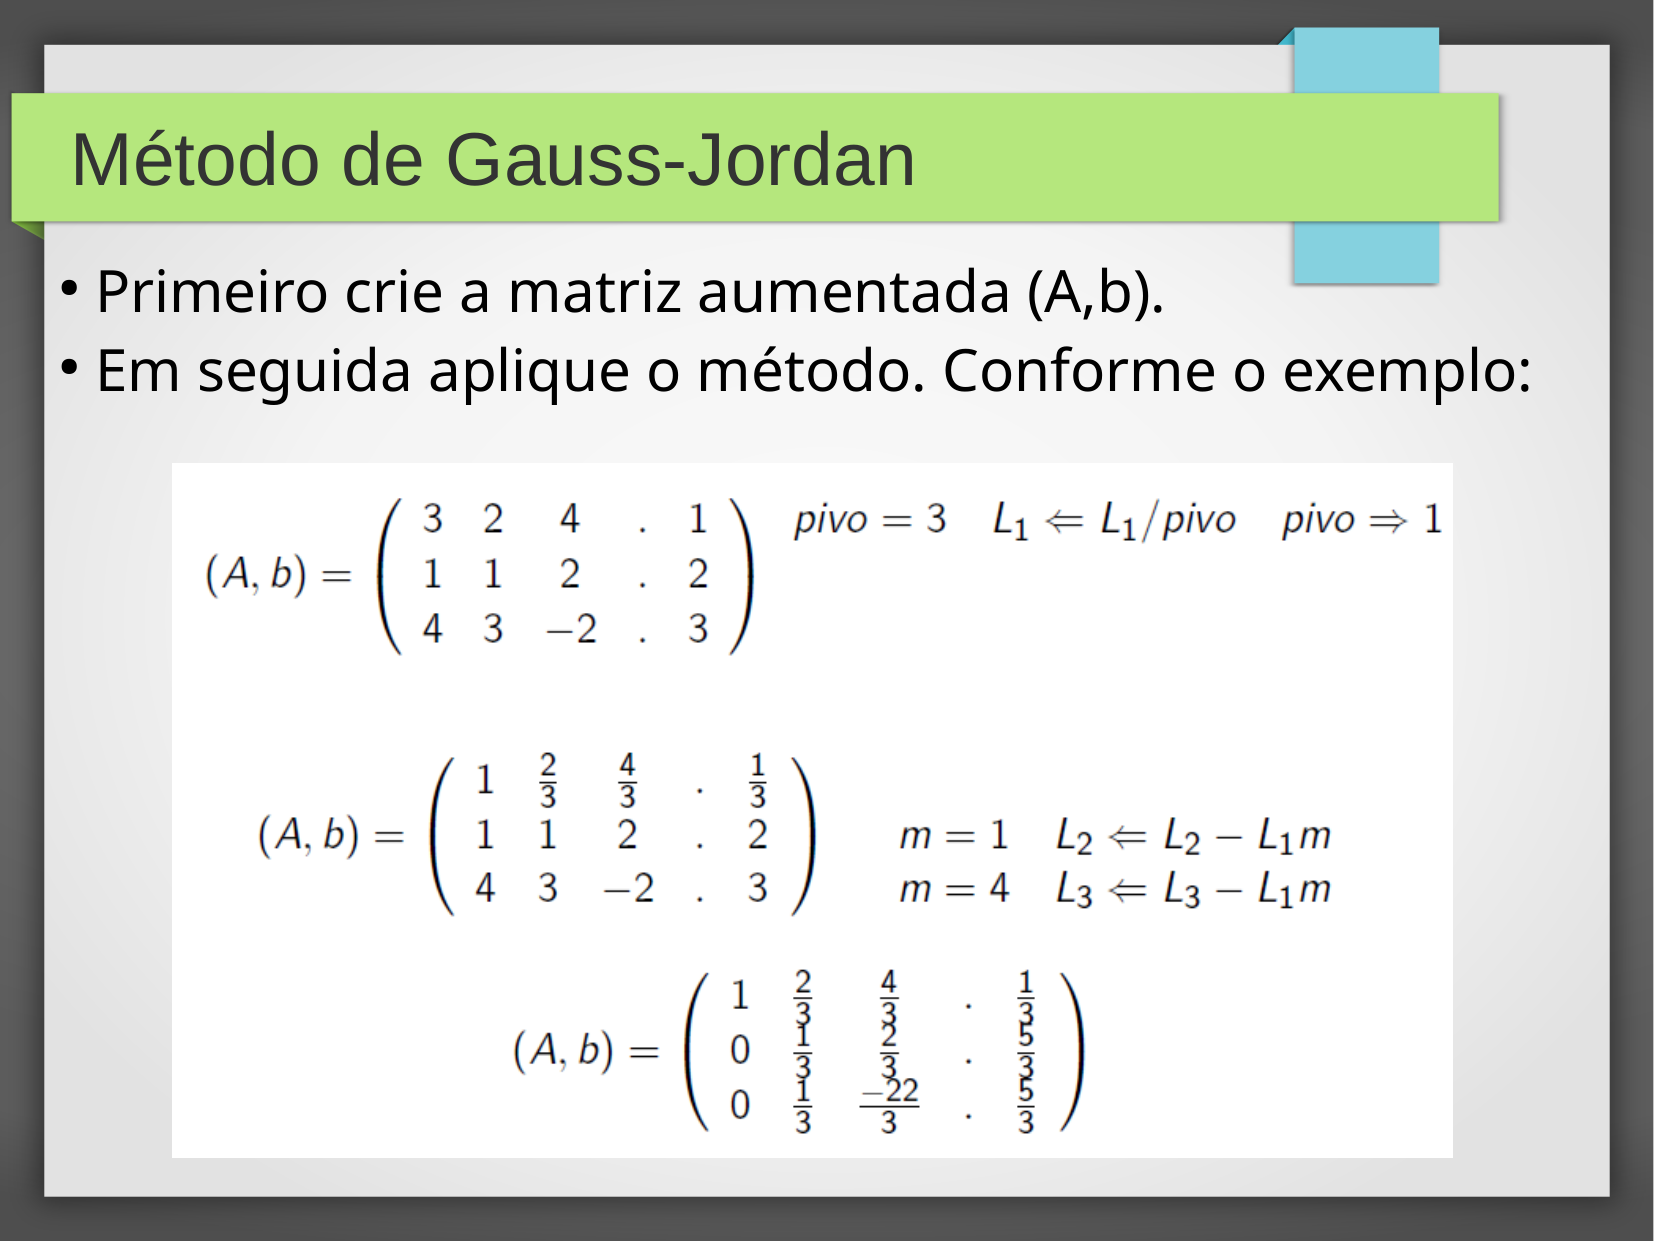

# Método de Gauss-Jordan
 Primeiro crie a matriz aumentada (A,b).
 Em seguida aplique o método. Conforme o exemplo: